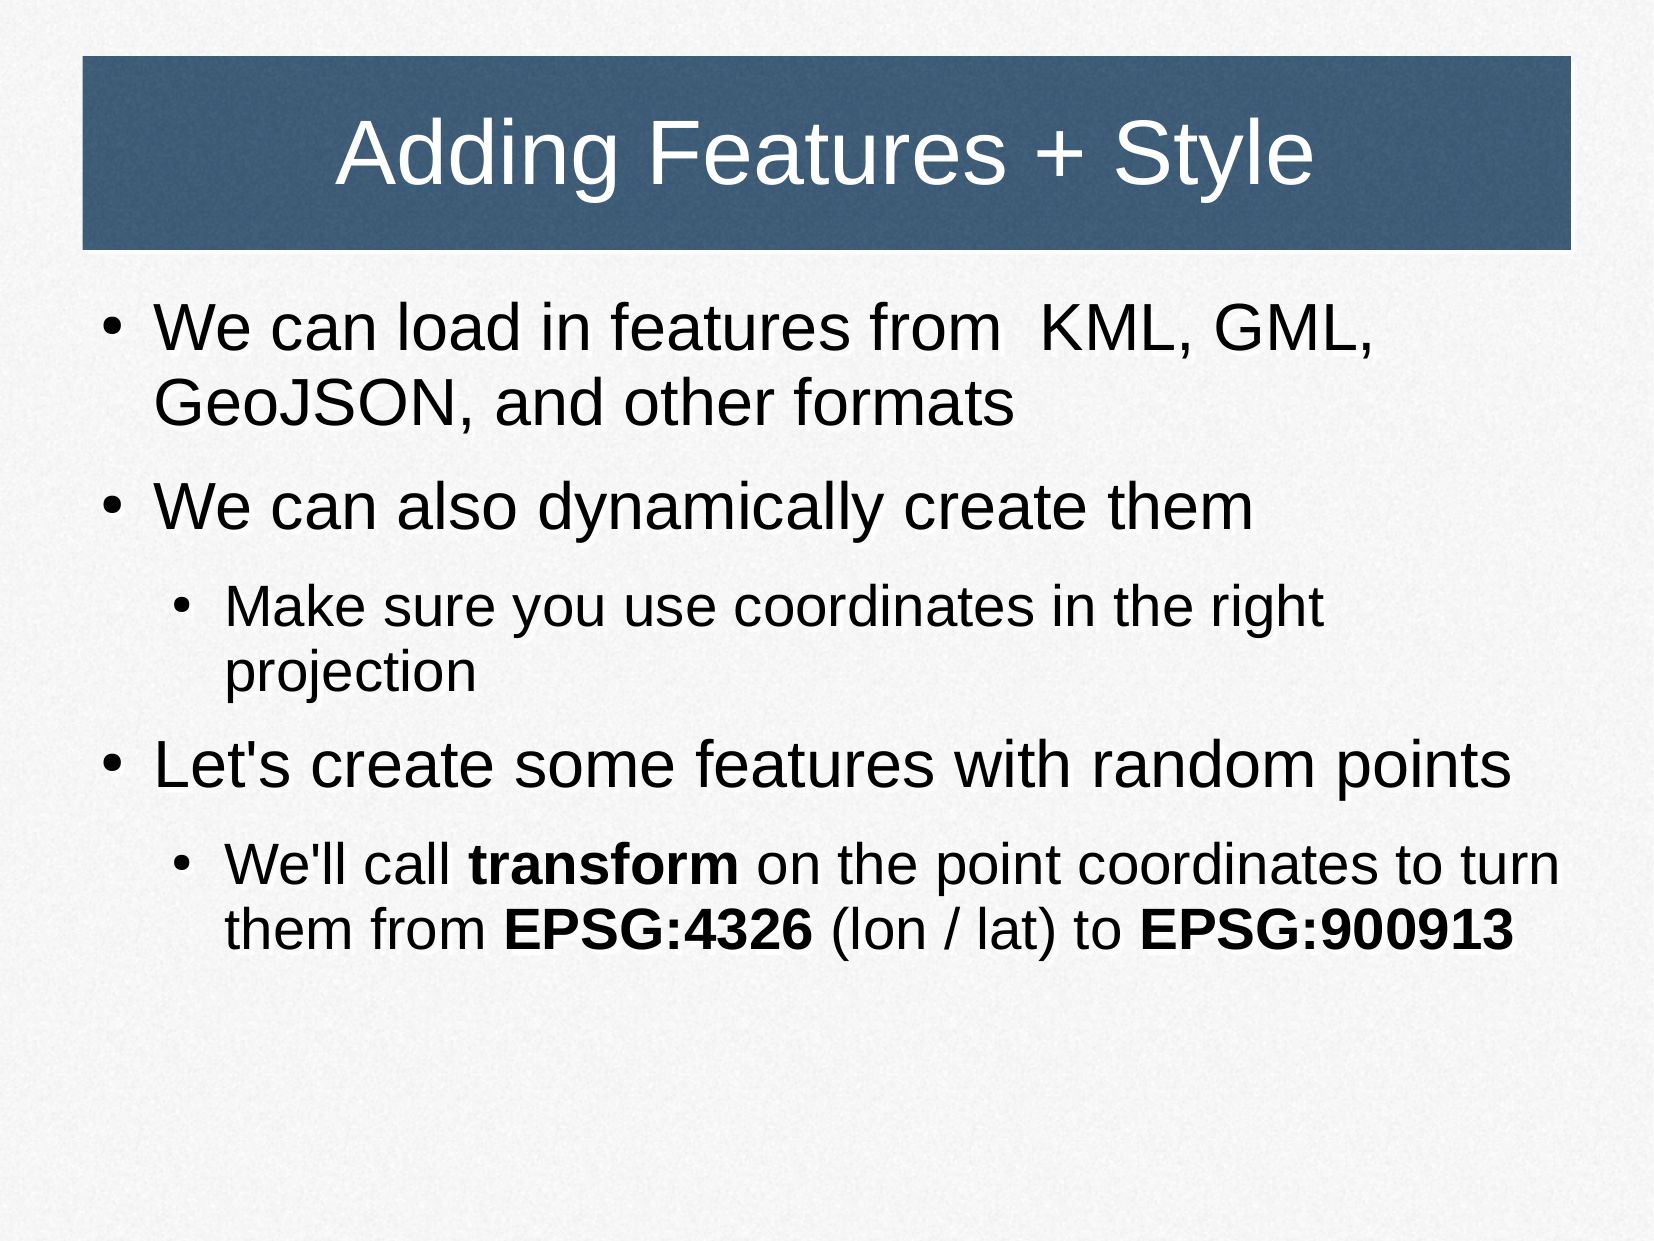

# Adding Features + Style
We can load in features from KML, GML, GeoJSON, and other formats
We can also dynamically create them
Make sure you use coordinates in the right projection
Let's create some features with random points
We'll call transform on the point coordinates to turn them from EPSG:4326 (lon / lat) to EPSG:900913